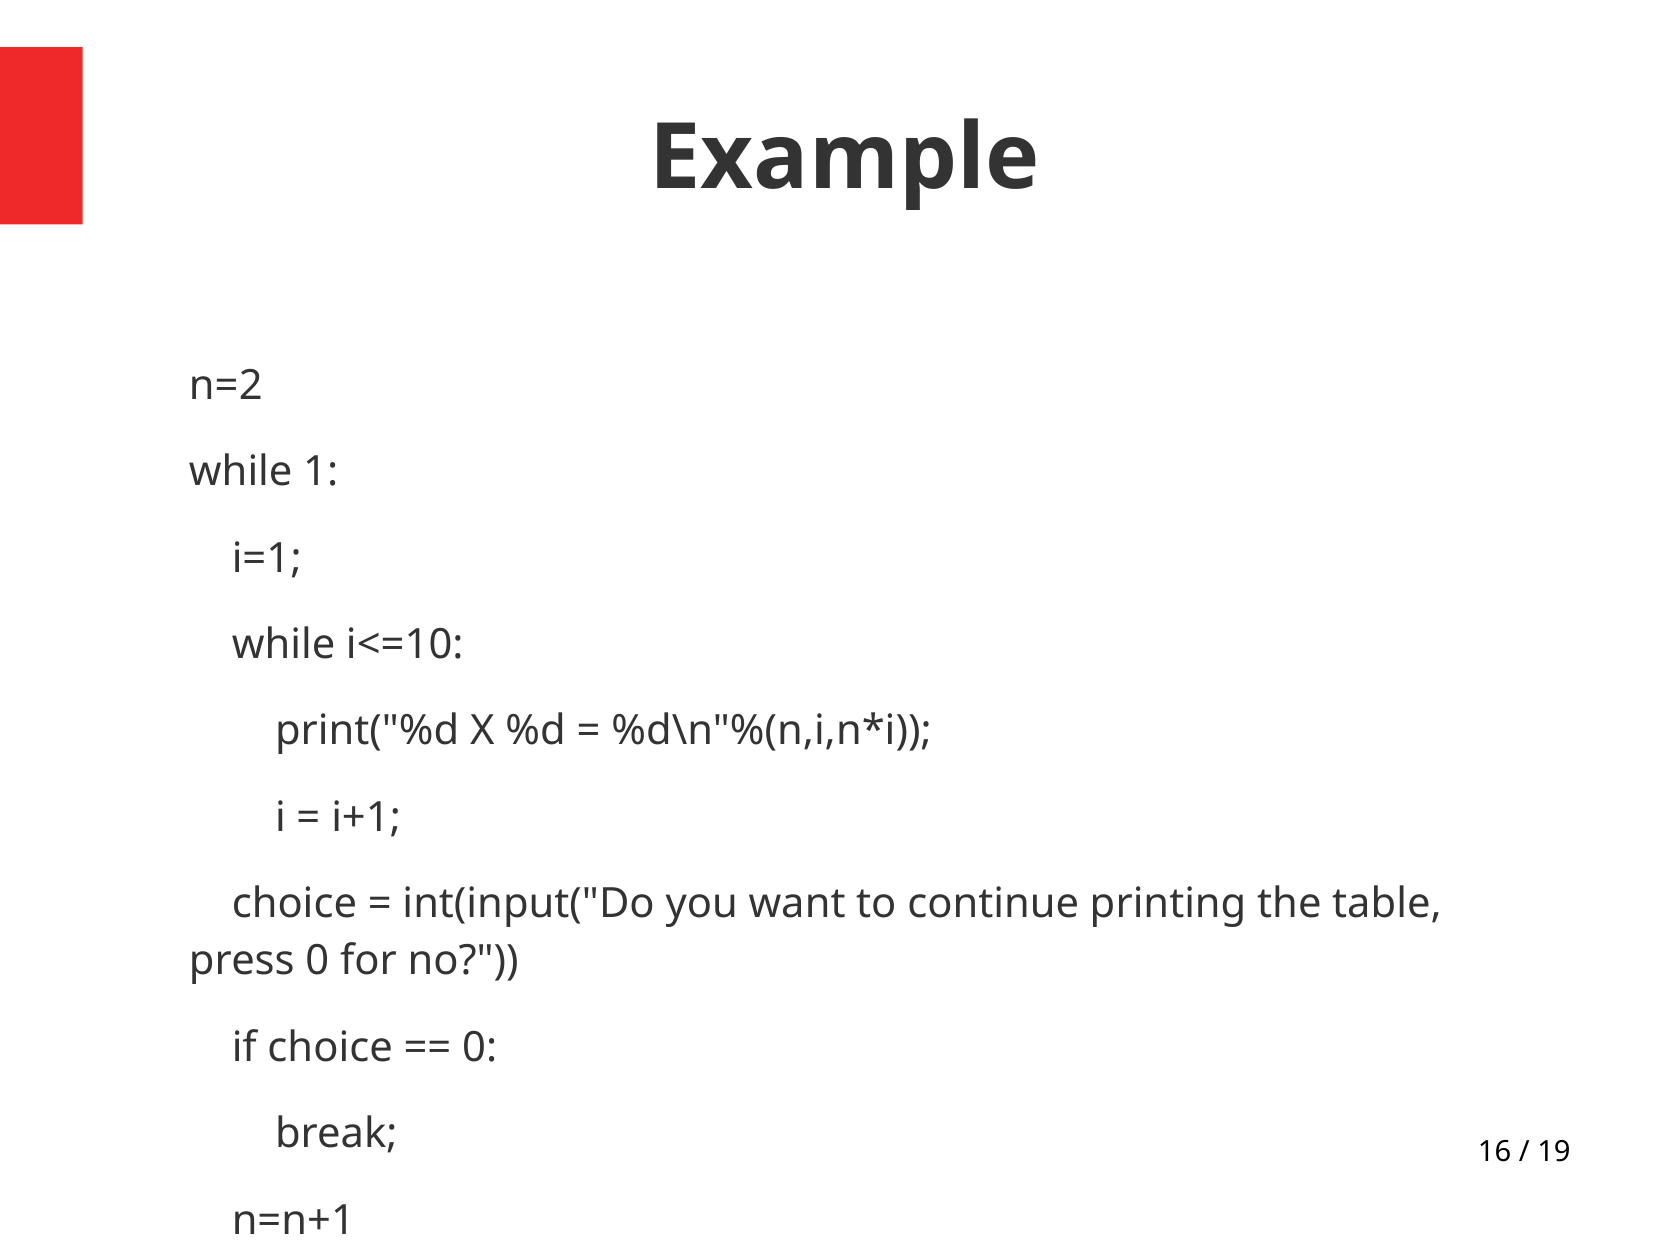

# Example
n=2
while 1:
 i=1;
 while i<=10:
 print("%d X %d = %d\n"%(n,i,n*i));
 i = i+1;
 choice = int(input("Do you want to continue printing the table, press 0 for no?"))
 if choice == 0:
 break;
 n=n+1
16